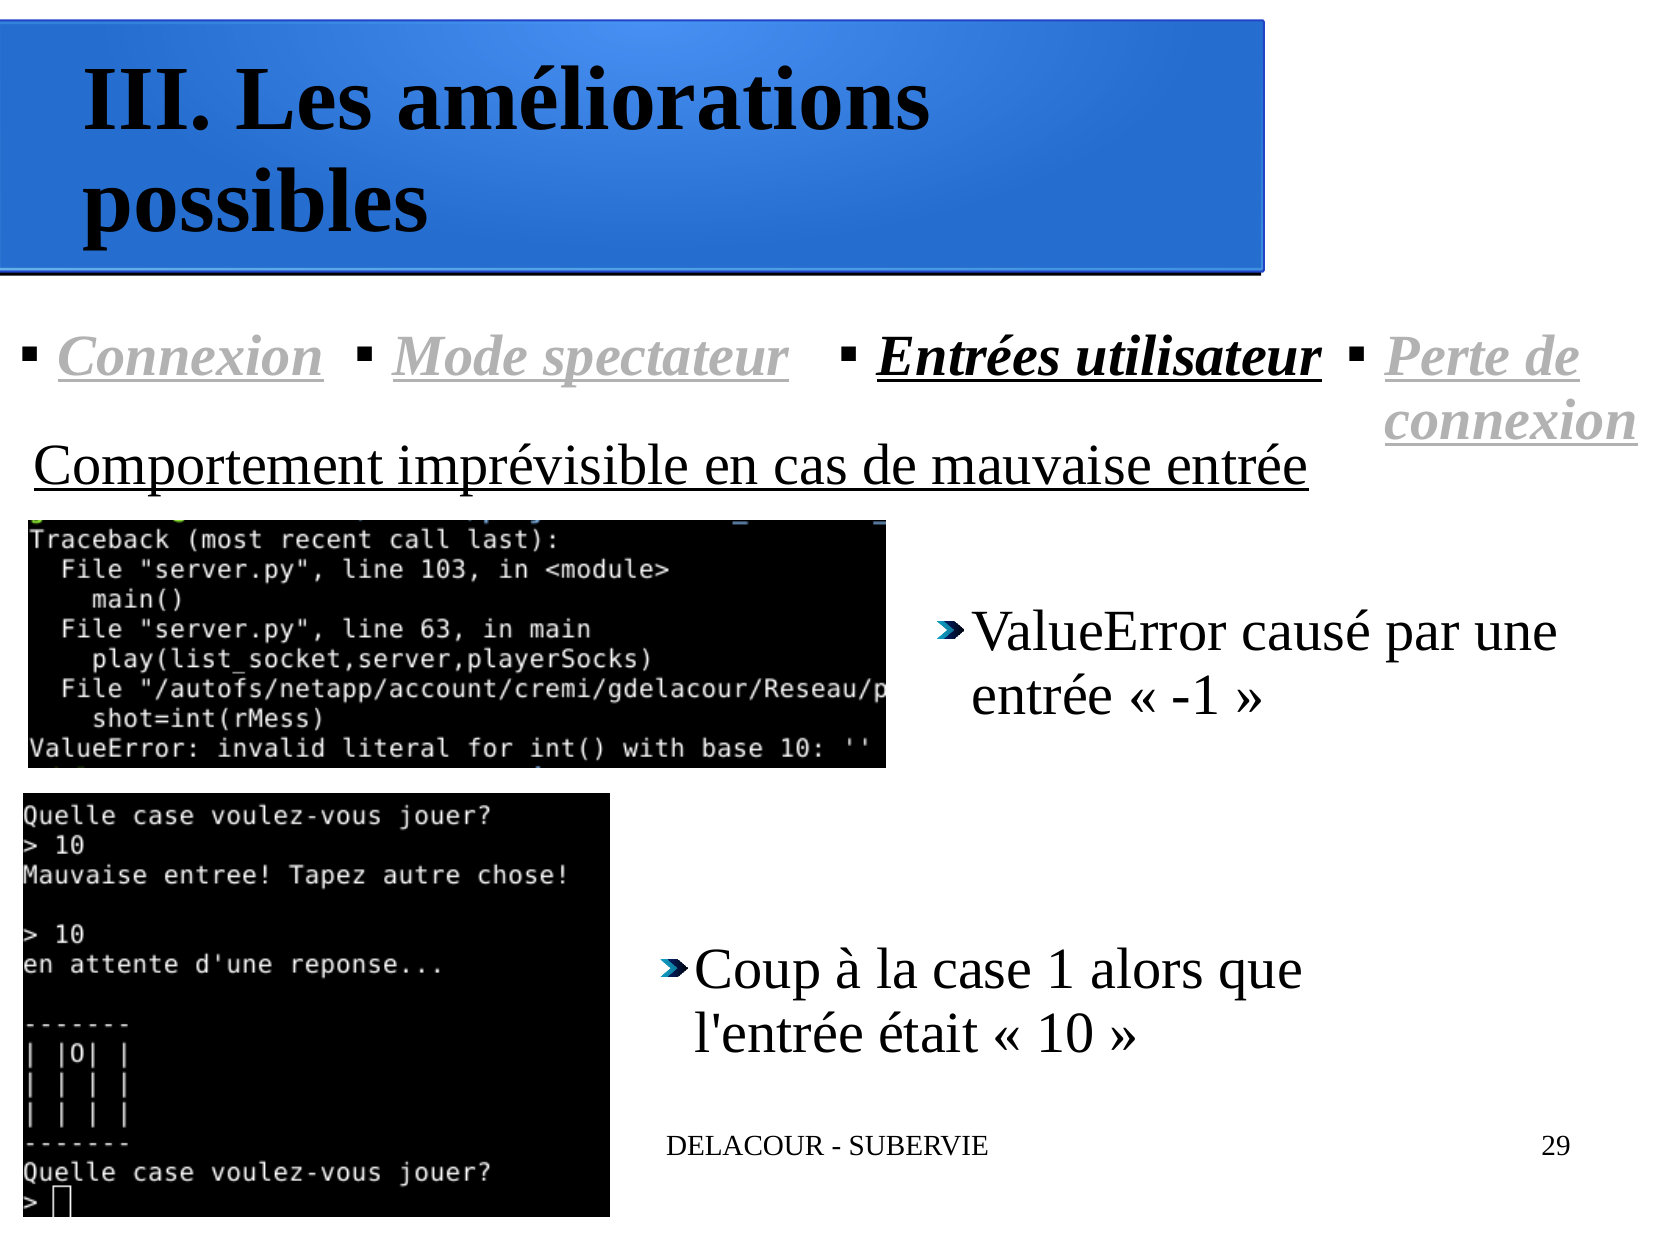

# III. Les améliorations possibles
Perte de connexion
Connexion
Mode spectateur
Entrées utilisateur
Comportement imprévisible en cas de mauvaise entrée
ValueError causé par une entrée « -1 »
Coup à la case 1 alors que l'entrée était « 10 »
DELACOUR - SUBERVIE
29